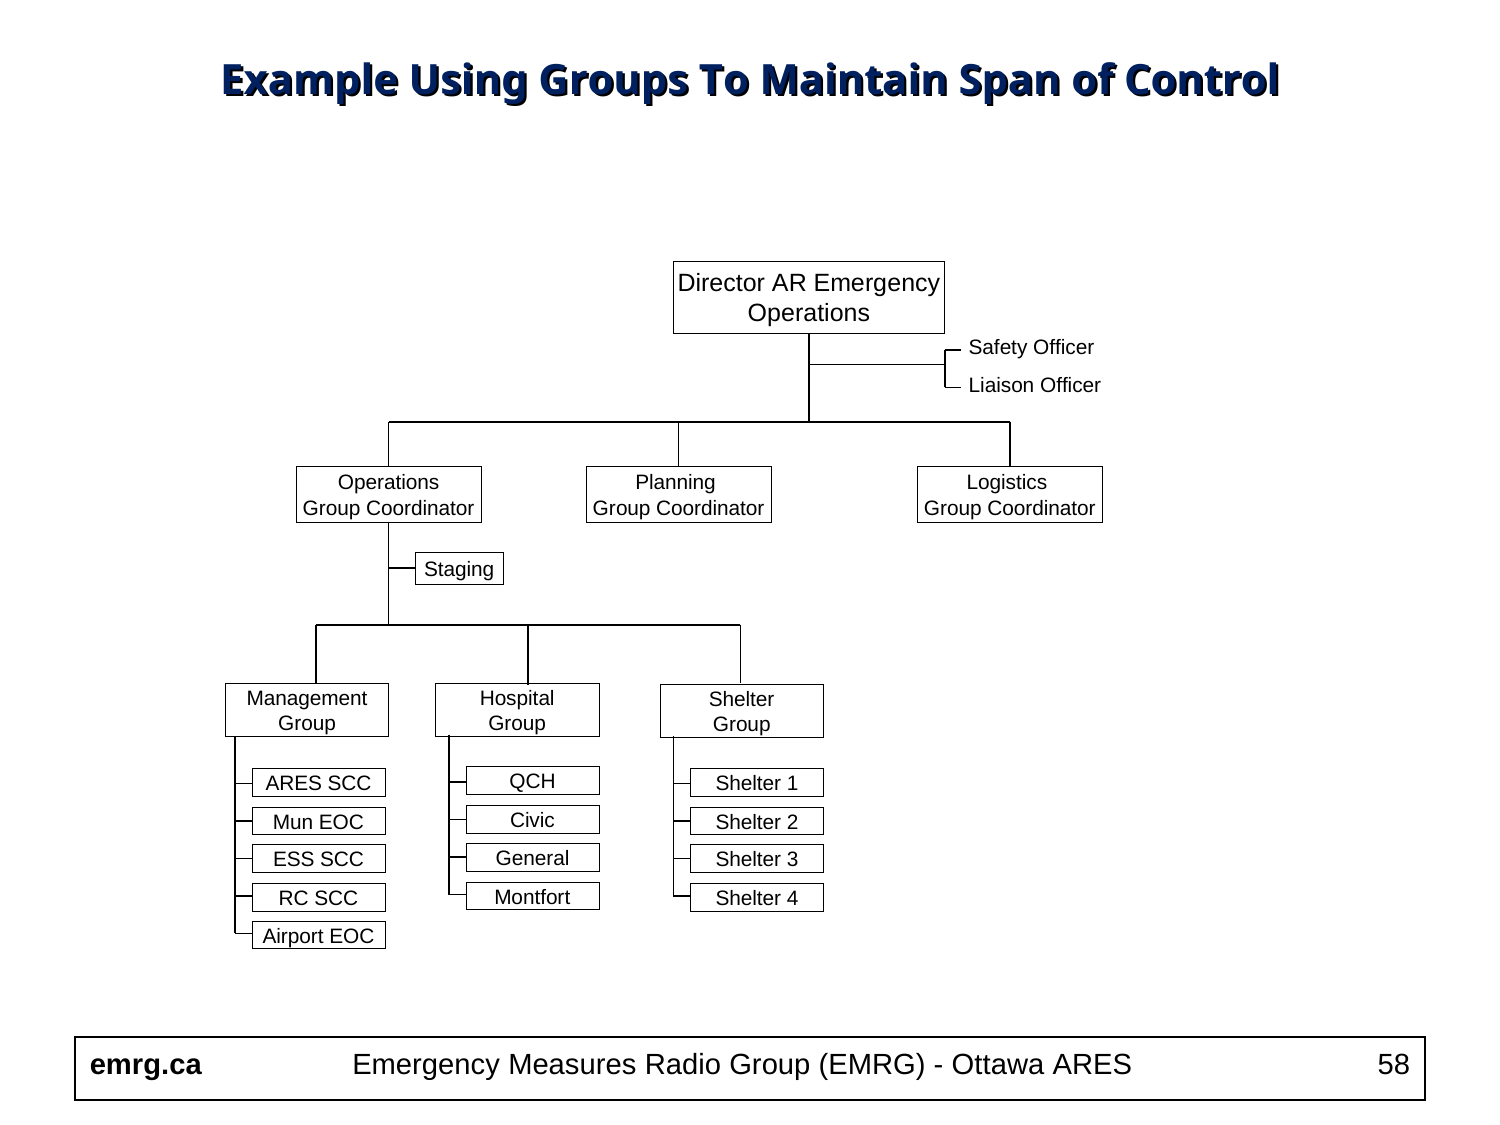

Example Using Groups To Maintain Span of Control
Director AR Emergency Operations
Safety Officer
Liaison Officer
Operations
Group Coordinator
Planning
Group Coordinator
Logistics
Group Coordinator
Staging
Management
Group
Hospital
Group
Shelter
Group
QCH
ARES SCC
Shelter 1
Civic
Mun EOC
Shelter 2
General
ESS SCC
Shelter 3
Montfort
RC SCC
Shelter 4
Airport EOC
Emergency Measures Radio Group (EMRG) - Ottawa ARES